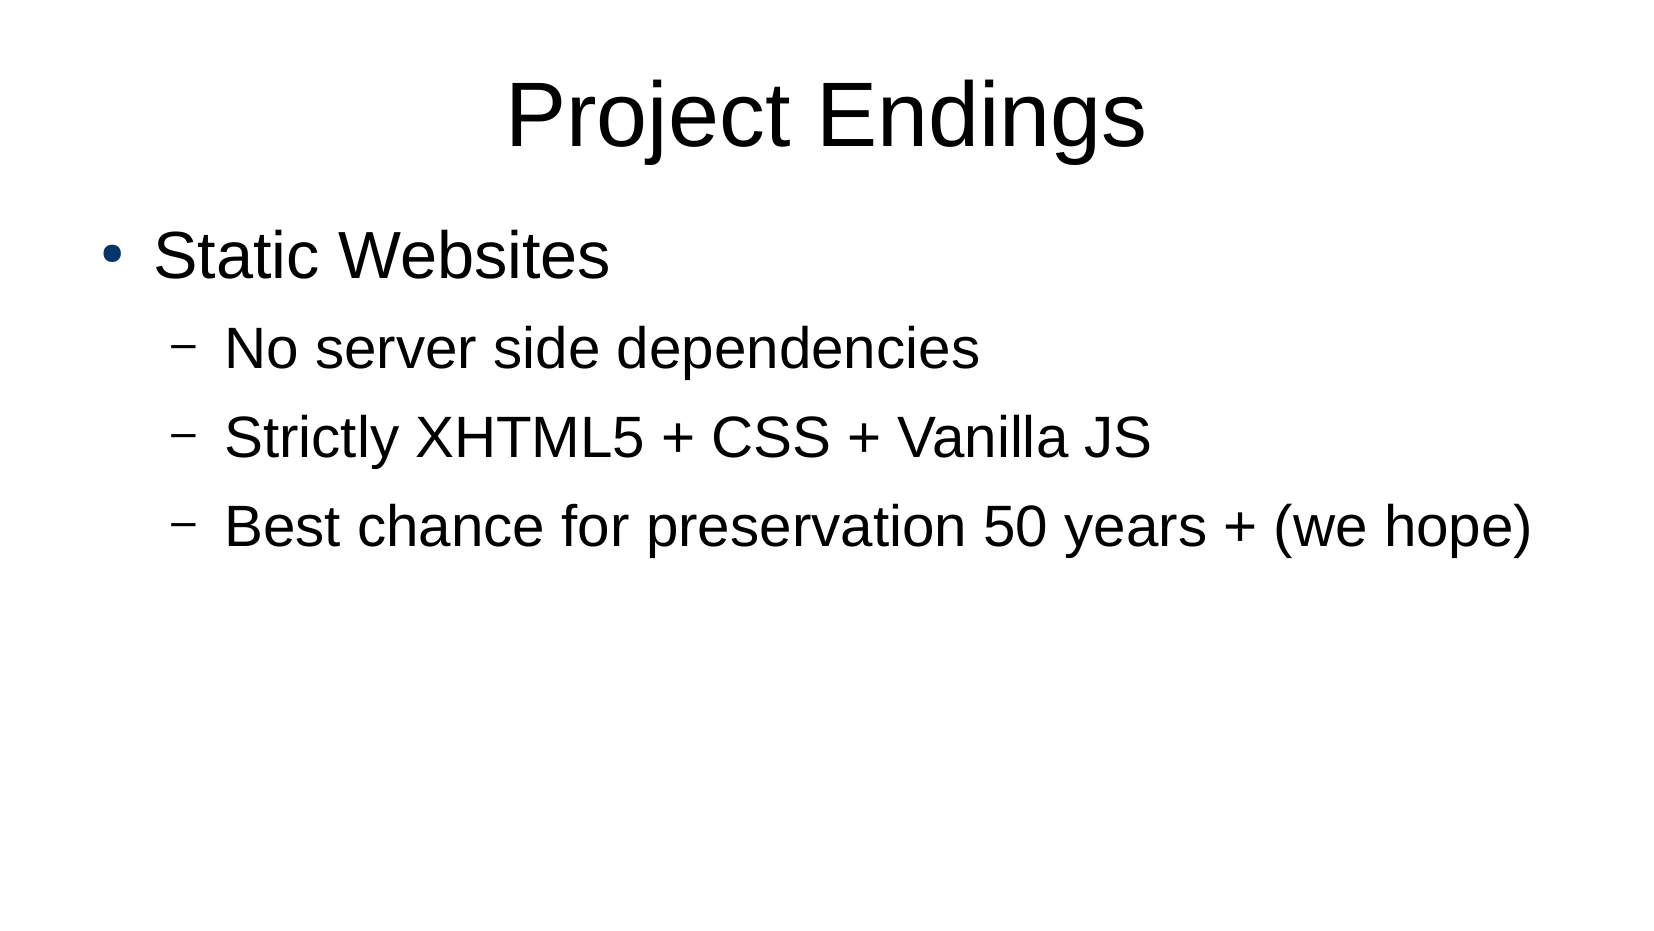

# Project Endings
Static Websites
No server side dependencies
Strictly XHTML5 + CSS + Vanilla JS
Best chance for preservation 50 years + (we hope)